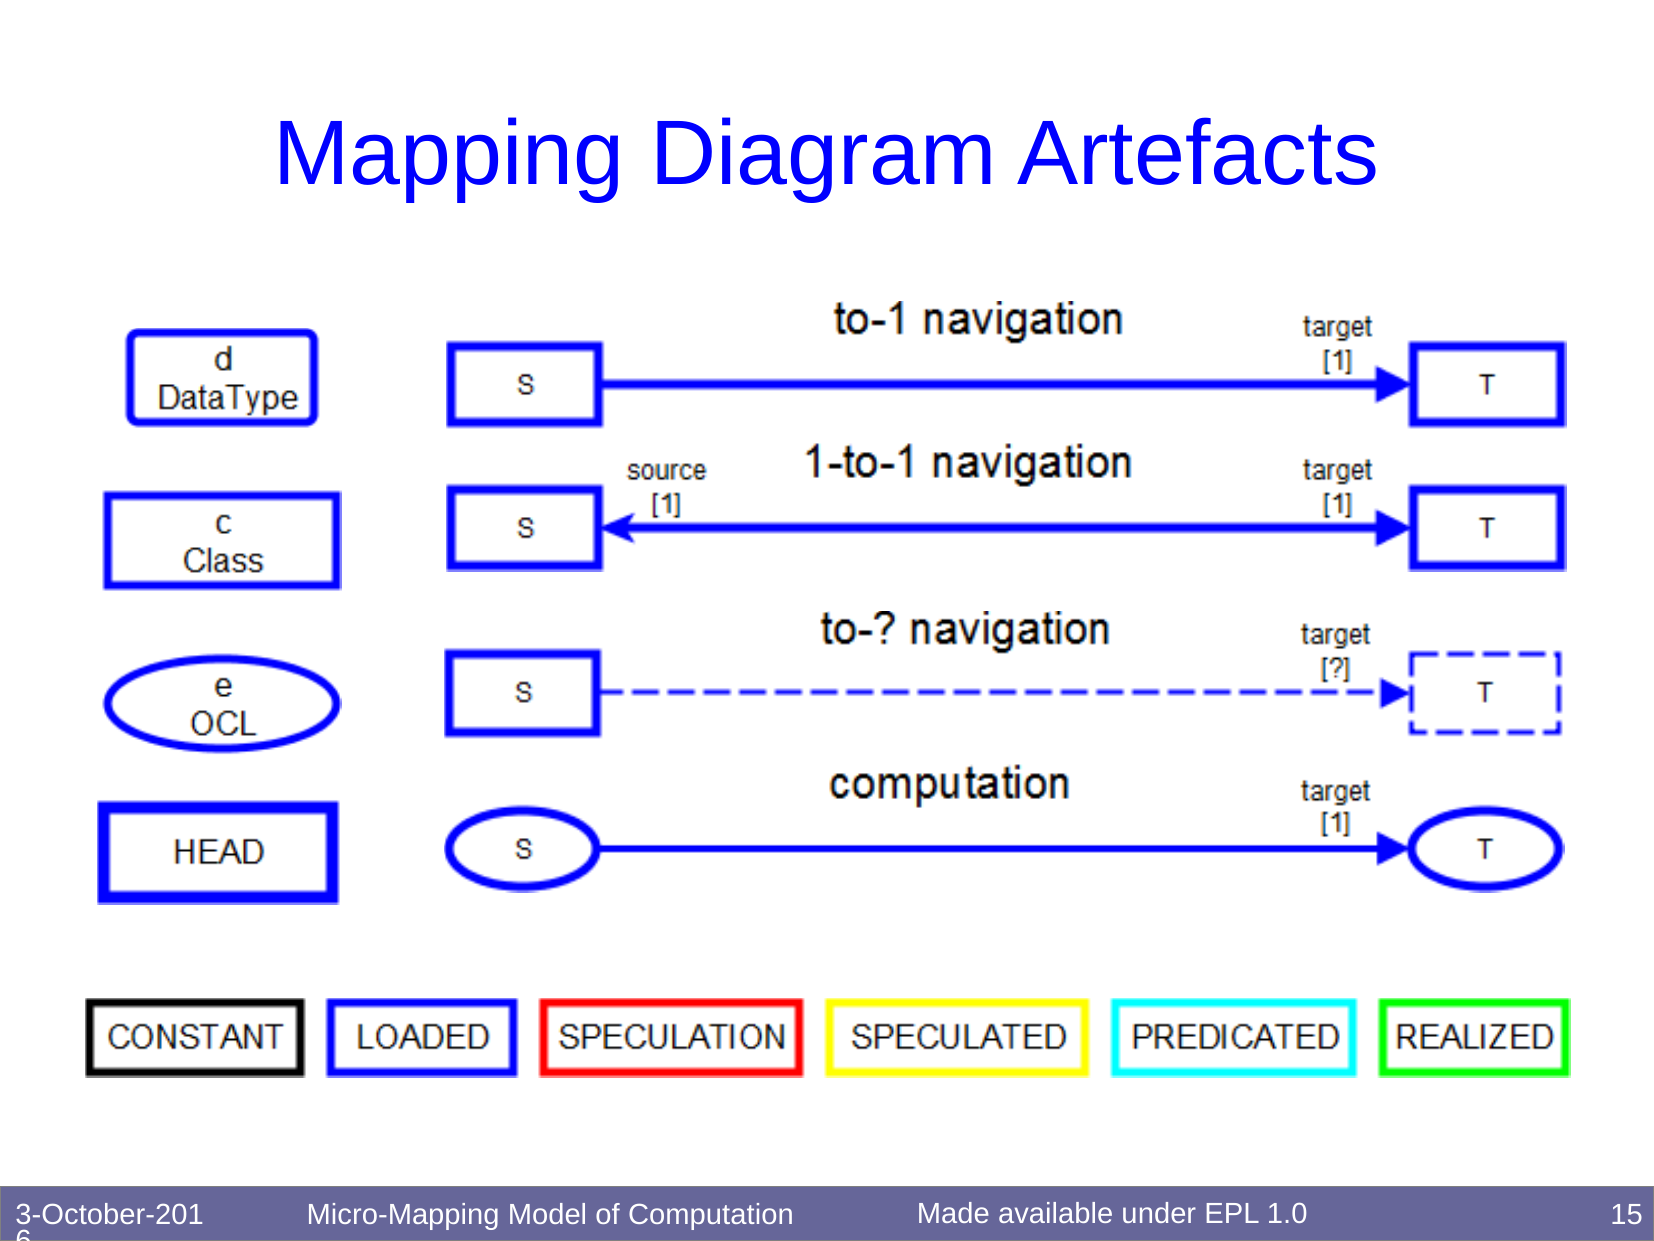

# Mapping Diagram Artefacts
3-October-2016
Micro-Mapping Model of Computation
15